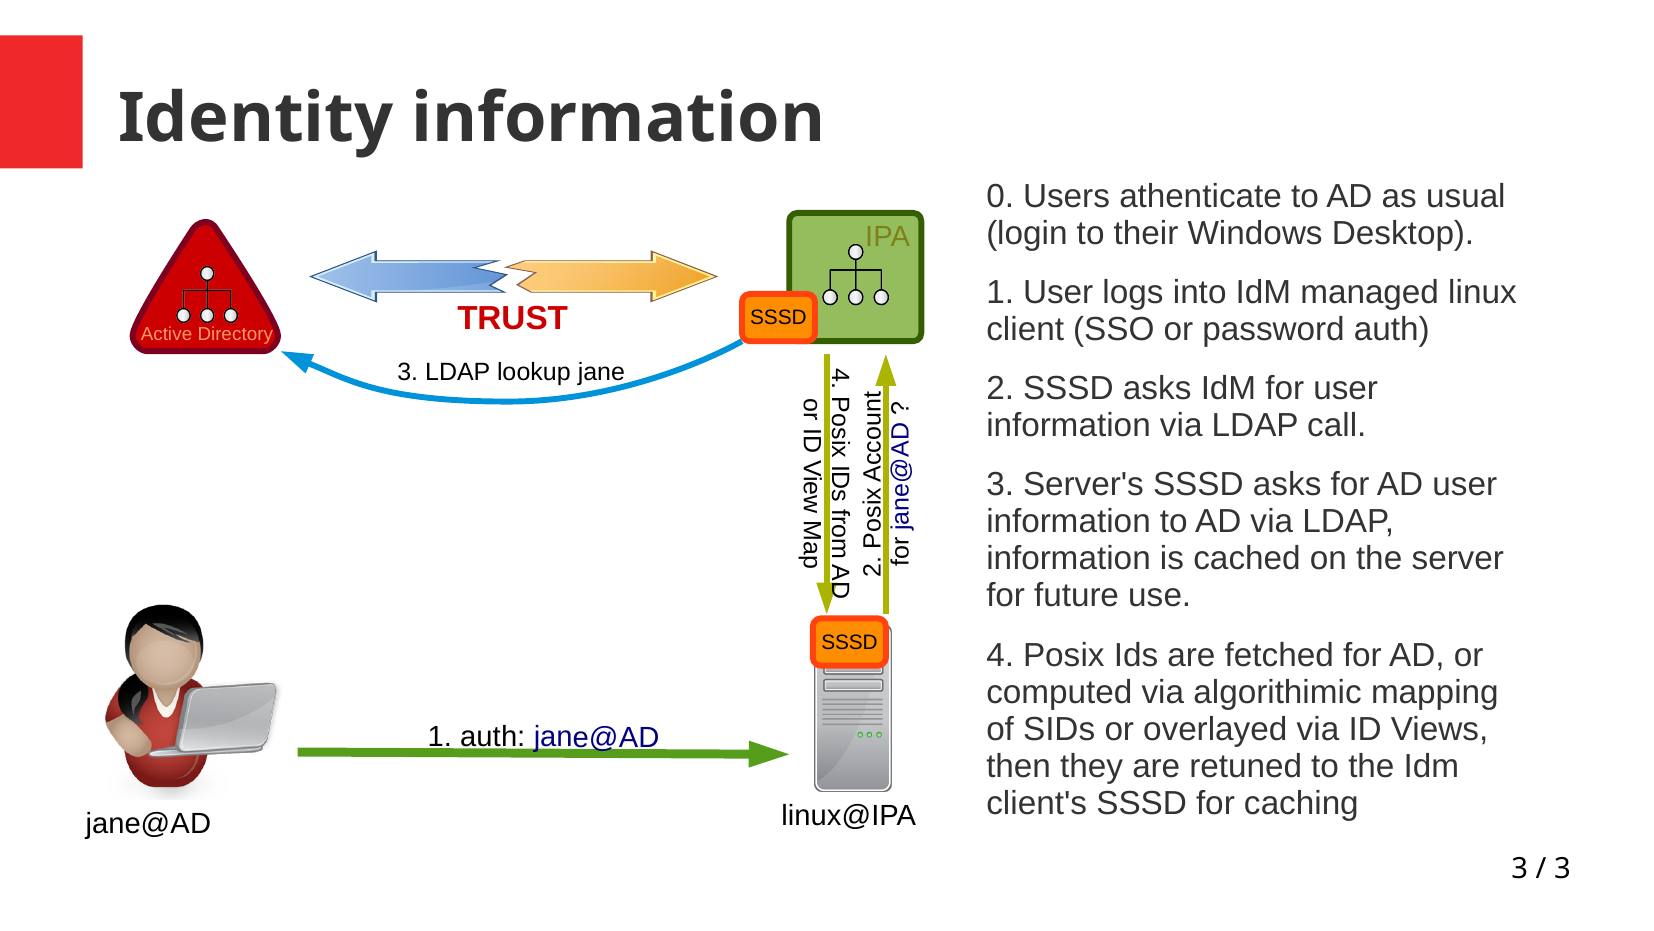

# Identity information
 Users athenticate to AD as usual (login to their Windows Desktop).
 User logs into IdM managed linux client (SSO or password auth)
 SSSD asks IdM for user information via LDAP call.
 Server's SSSD asks for AD user information to AD via LDAP, information is cached on the server for future use.
 Posix Ids are fetched for AD, or computed via algorithimic mapping of SIDs or overlayed via ID Views, then they are retuned to the Idm client's SSSD for caching
IPA
SSSD
Active Directory
TRUST
3. LDAP lookup jane
4. Posix IDs from AD
or ID View Map
2. Posix Account
for jane@AD ?
SSSD
1. auth: jane@AD
linux@IPA
jane@AD
3